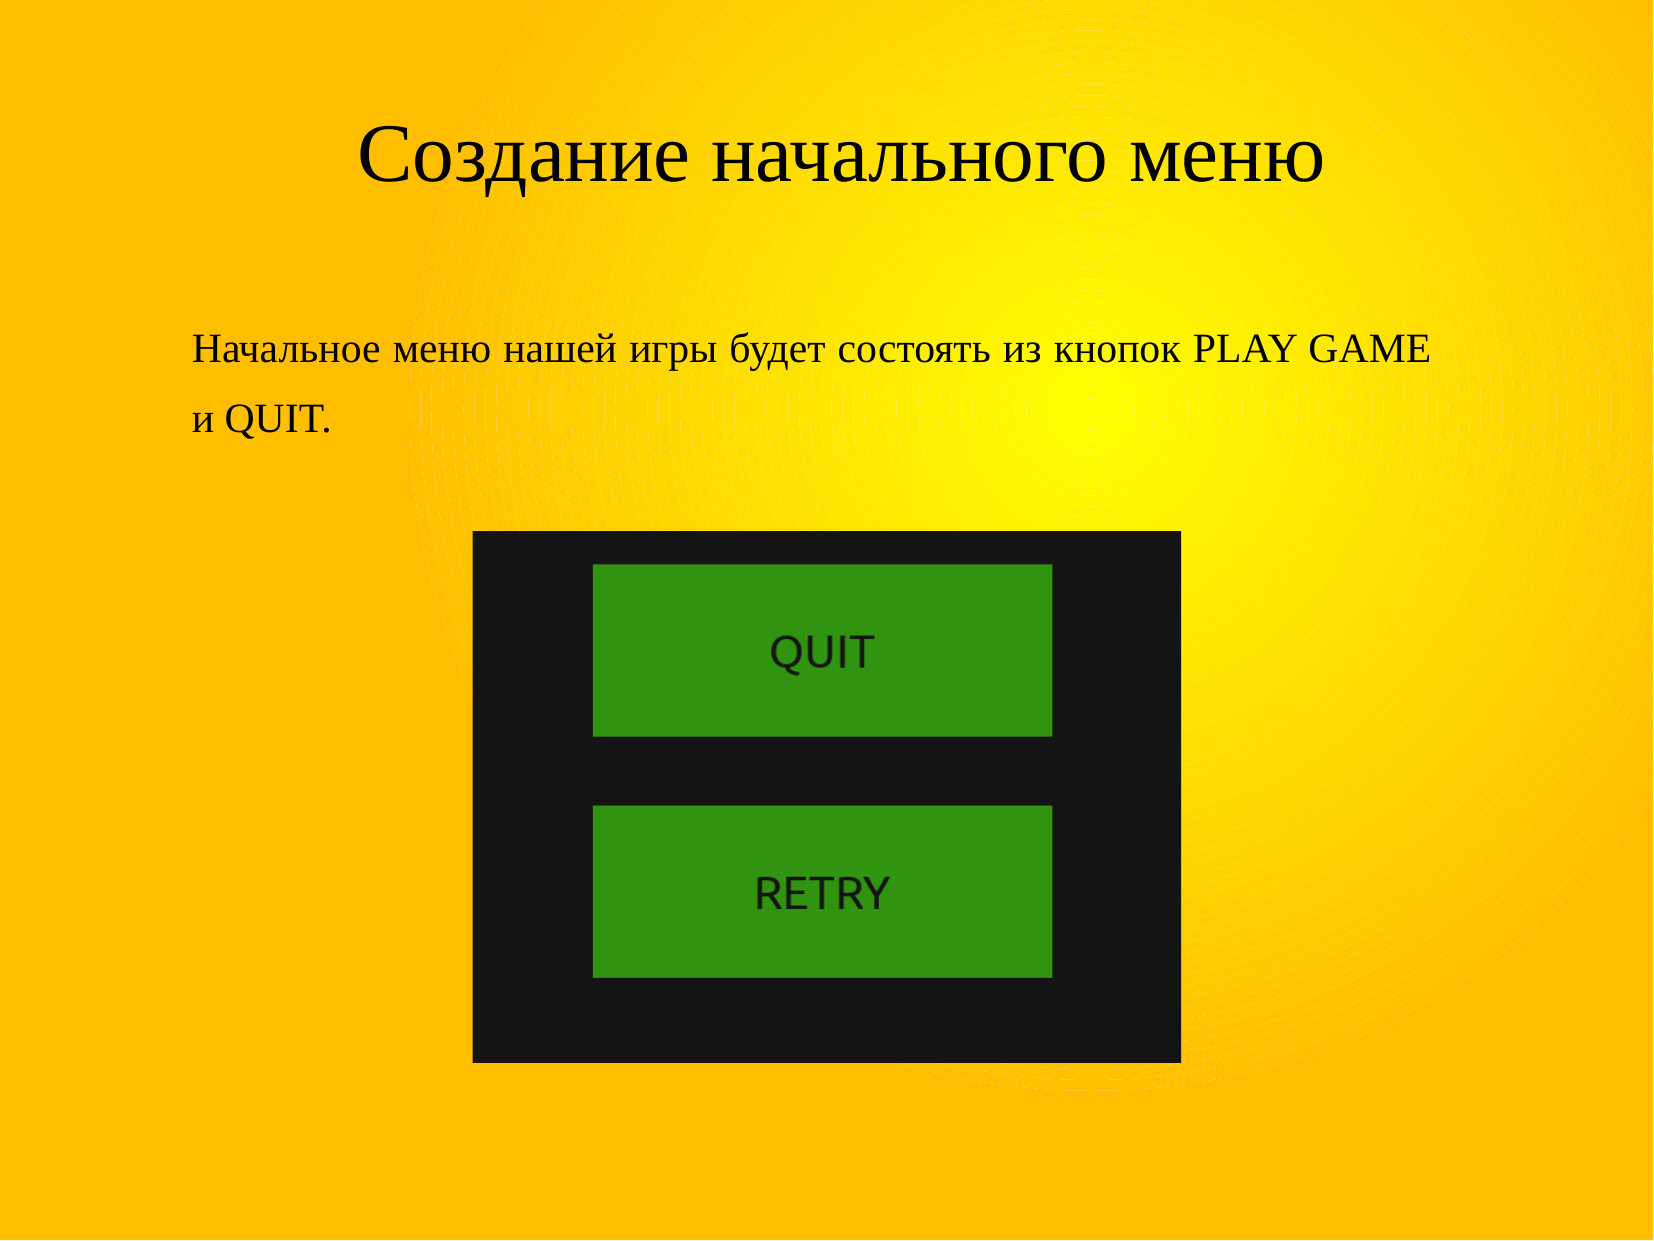

# Создание начального меню
Начальное меню нашей игры будет состоять из кнопок PLAY GAME и QUIT.